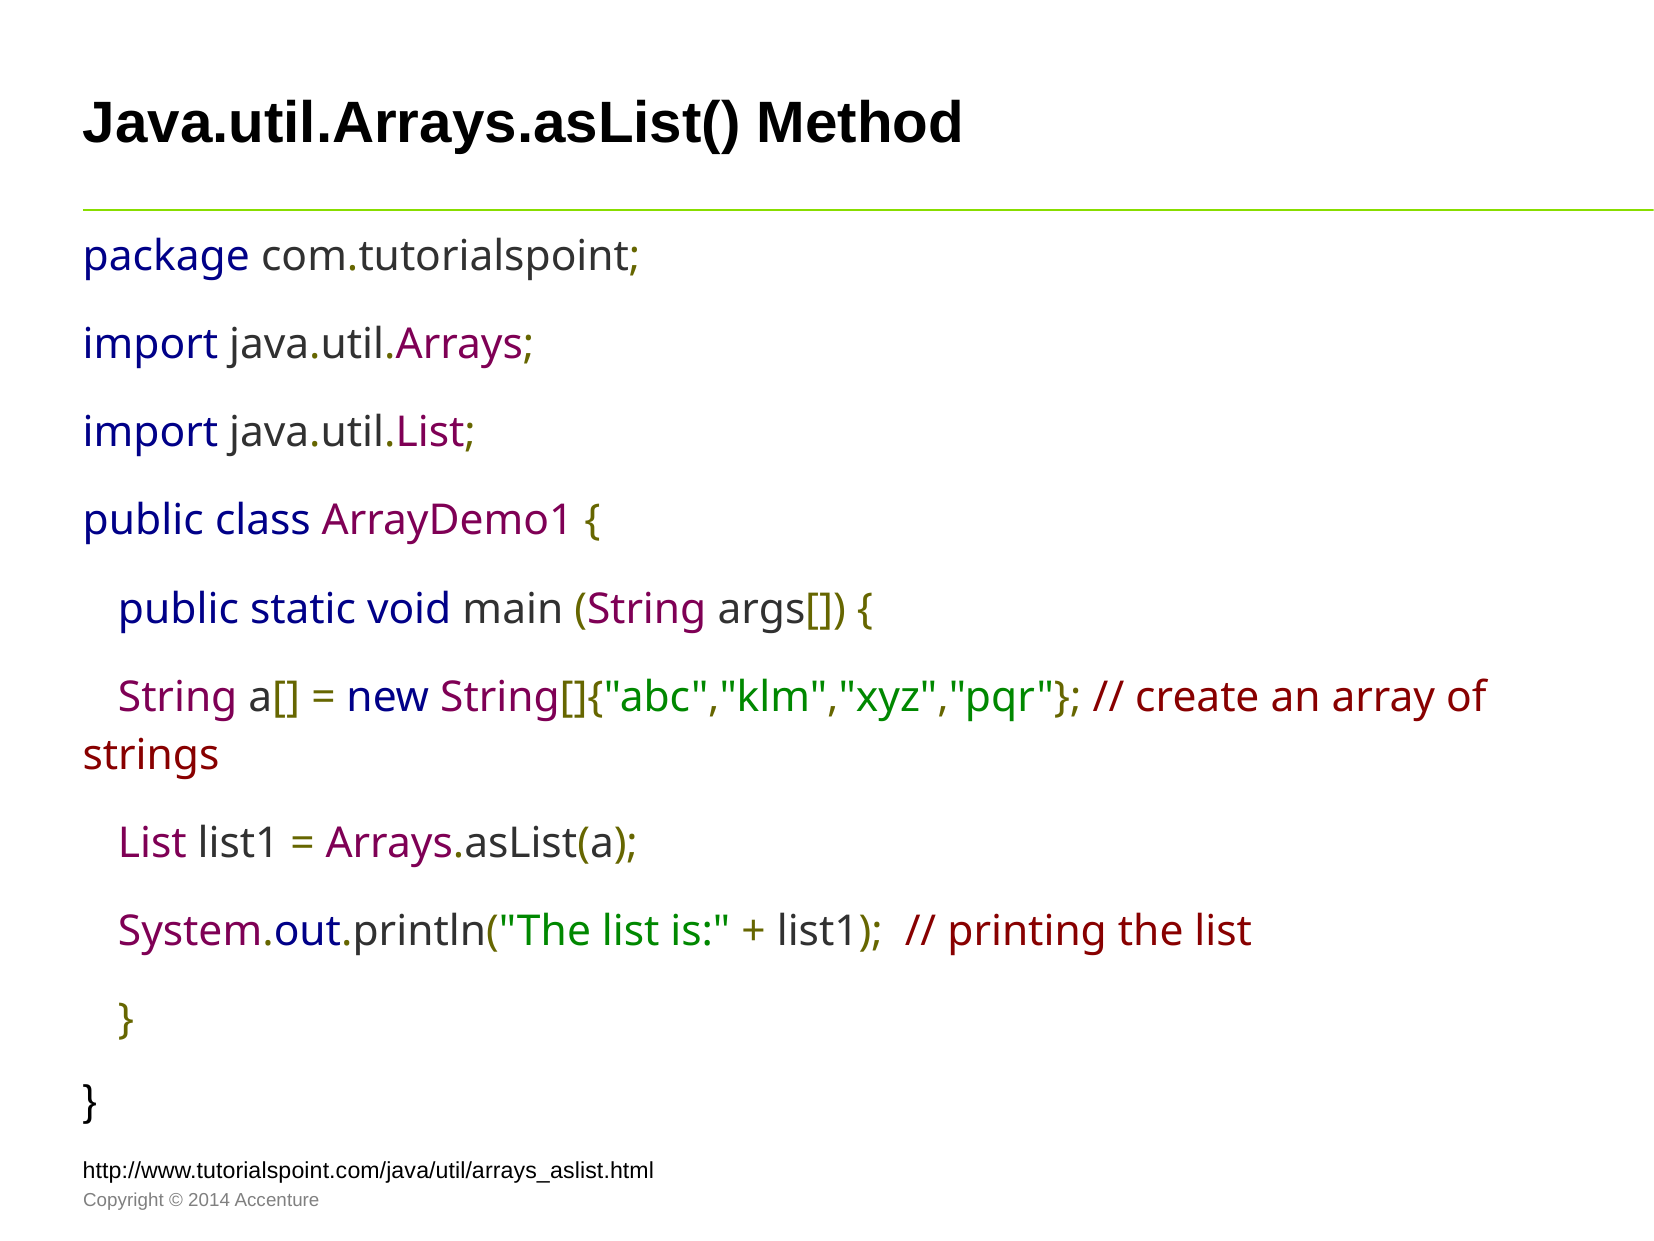

# Java.util.Arrays.asList() Method
package com.tutorialspoint;
import java.util.Arrays;
import java.util.List;
public class ArrayDemo1 {
 public static void main (String args[]) {
 String a[] = new String[]{"abc","klm","xyz","pqr"}; // create an array of strings
 List list1 = Arrays.asList(a);
 System.out.println("The list is:" + list1); // printing the list
 }
}
http://www.tutorialspoint.com/java/util/arrays_aslist.html